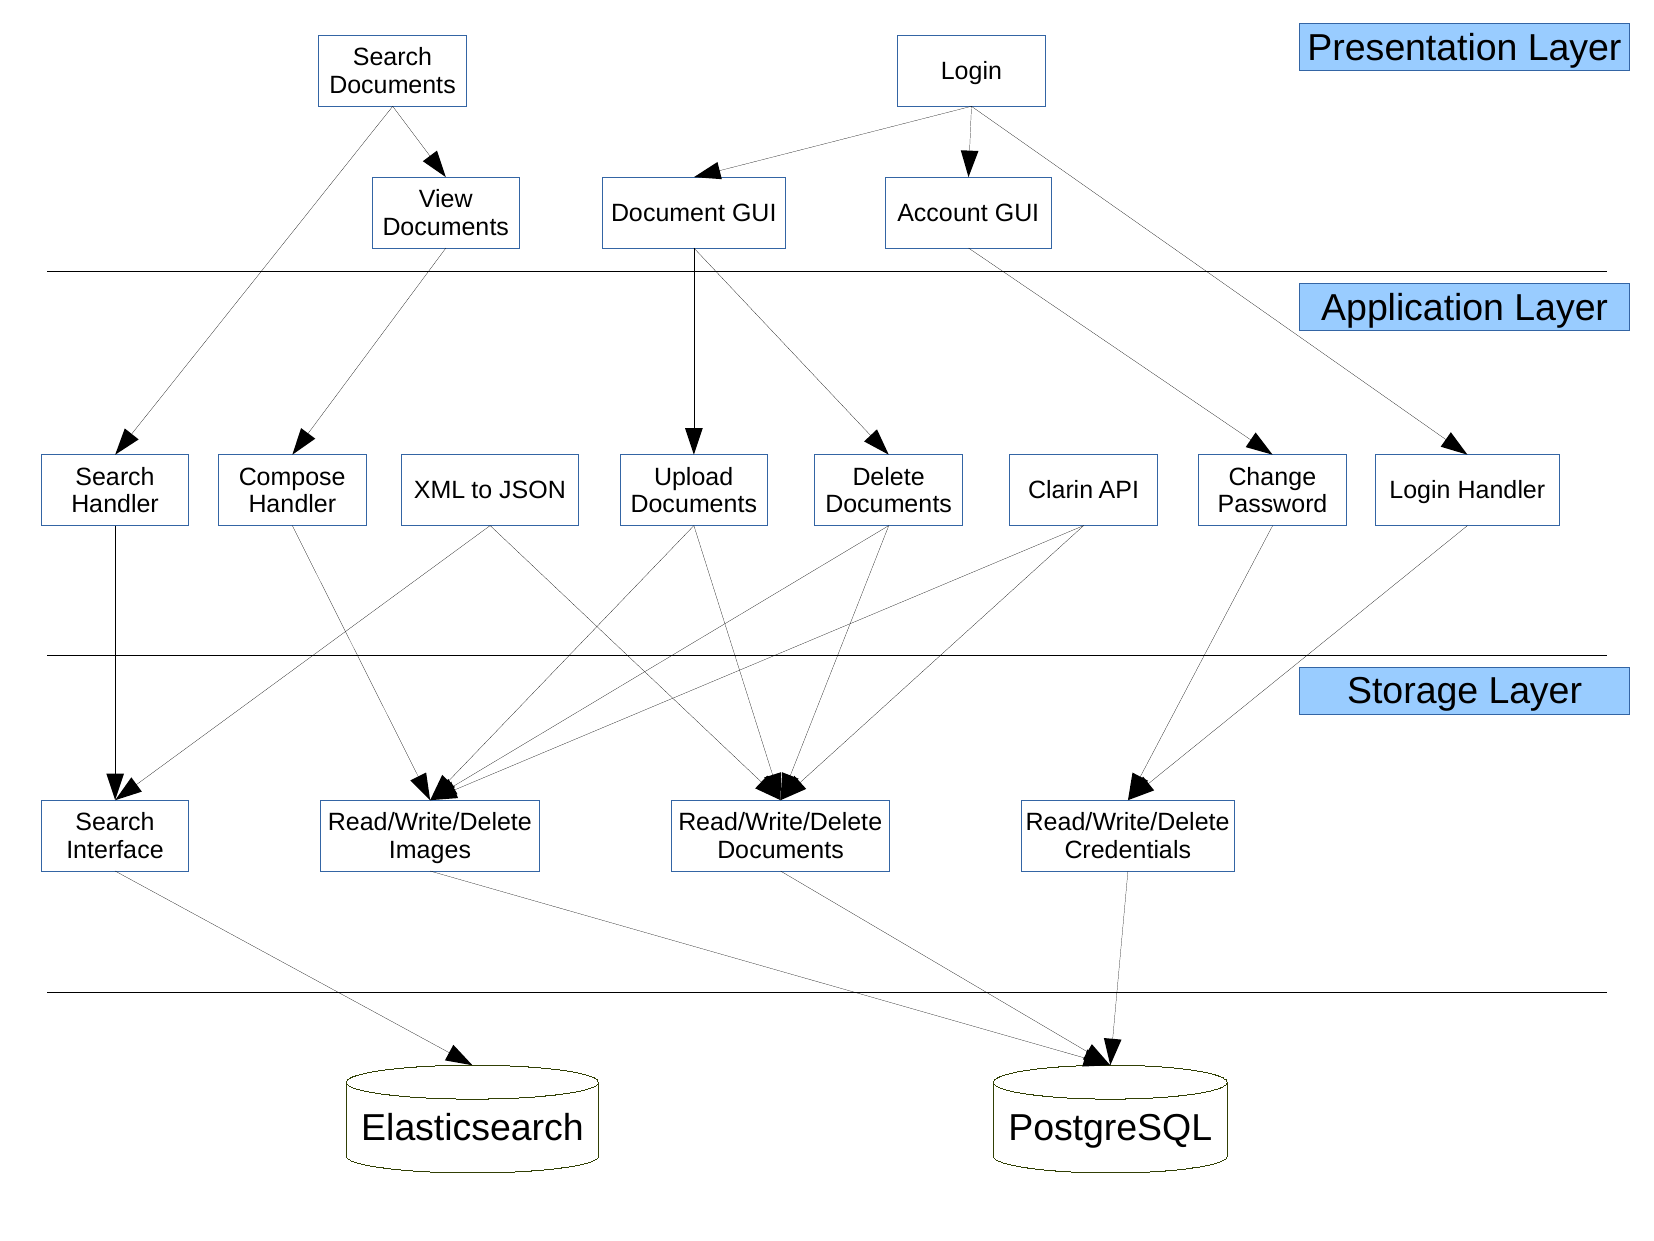

Presentation Layer
Search
Documents
Login
View
Documents
Document GUI
Account GUI
Application Layer
Search
Handler
Compose
Handler
XML to JSON
Upload
Documents
Delete
Documents
Clarin API
Change
Password
Login Handler
Storage Layer
Search
Interface
Read/Write/Delete
Images
Read/Write/Delete
Documents
Read/Write/Delete
Credentials
Elasticsearch
PostgreSQL